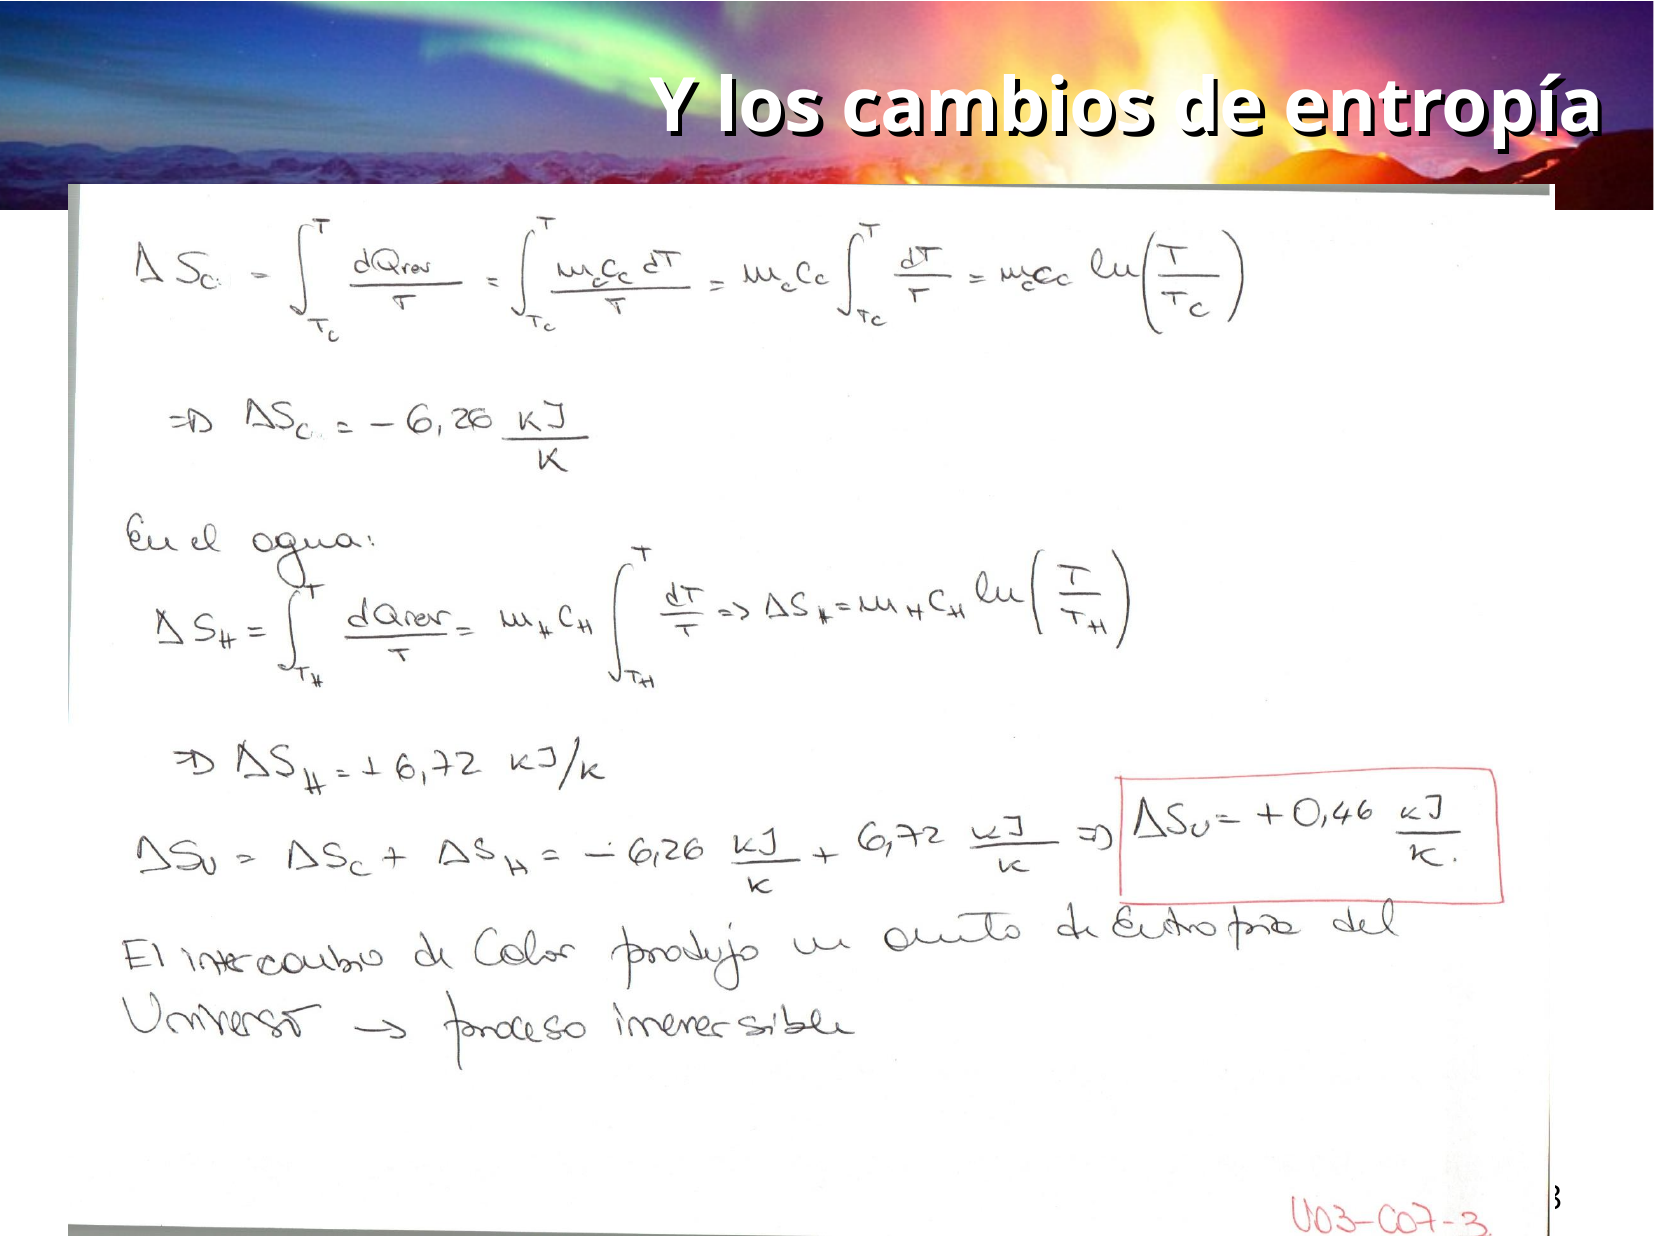

# Y los cambios de entropía
Jun 07, 2018
H. Asorey - F3B+F4A 2018
12